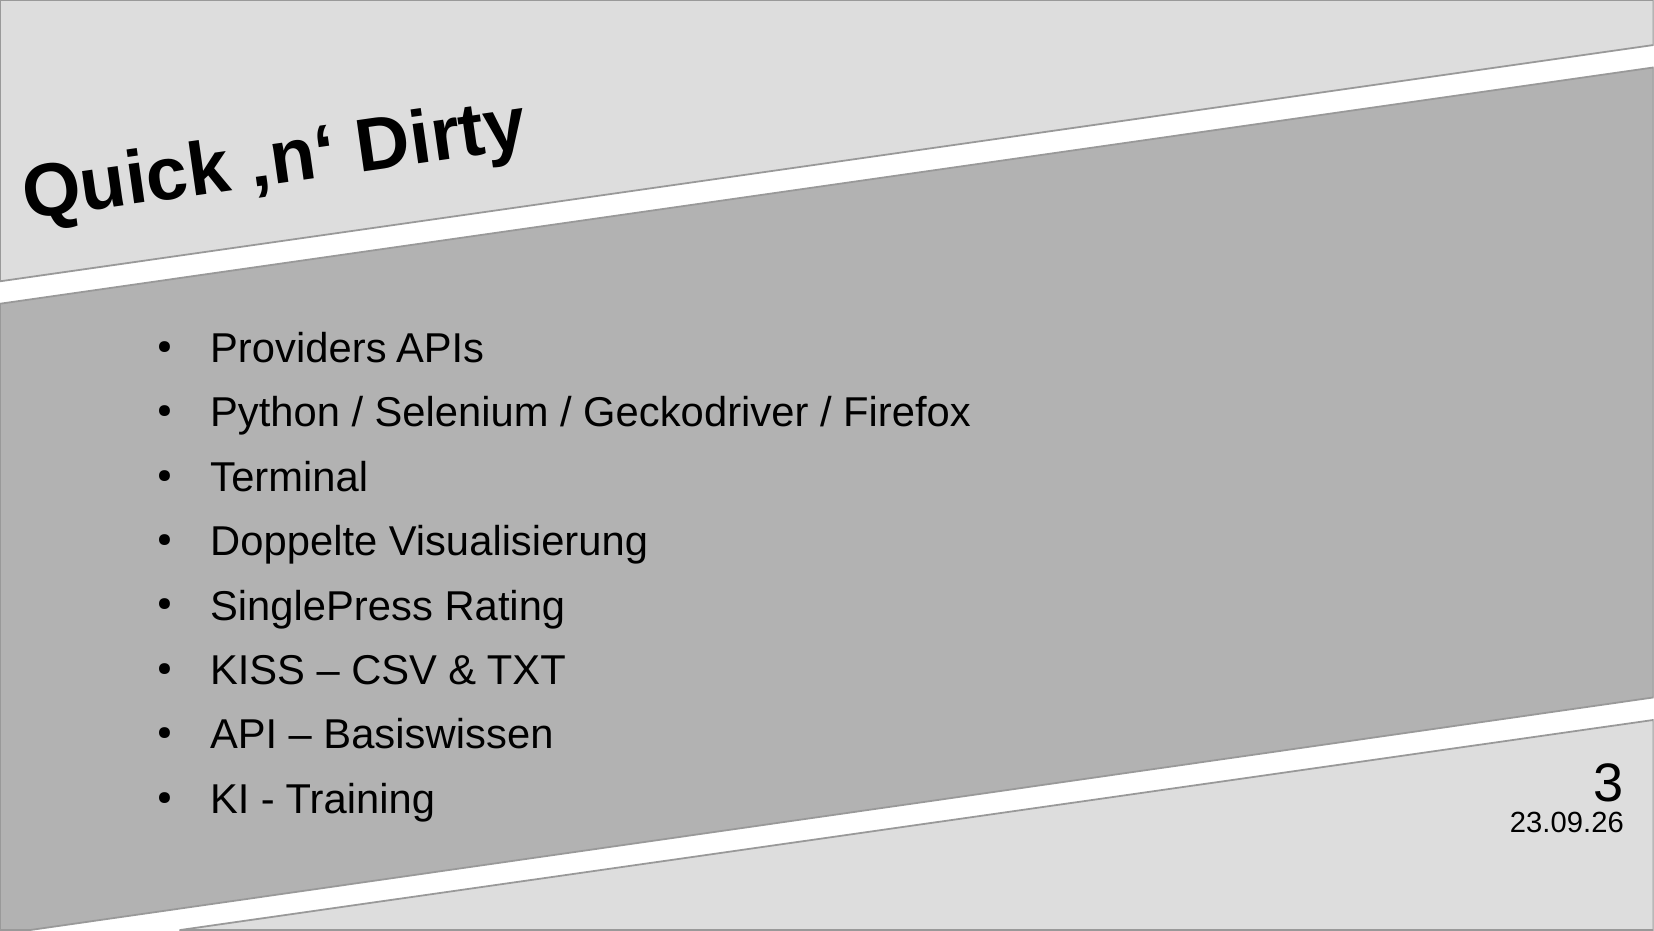

# Quick ‚n‘ Dirty
Providers APIs
Python / Selenium / Geckodriver / Firefox
Terminal
Doppelte Visualisierung
SinglePress Rating
KISS – CSV & TXT
API – Basiswissen
KI - Training
3